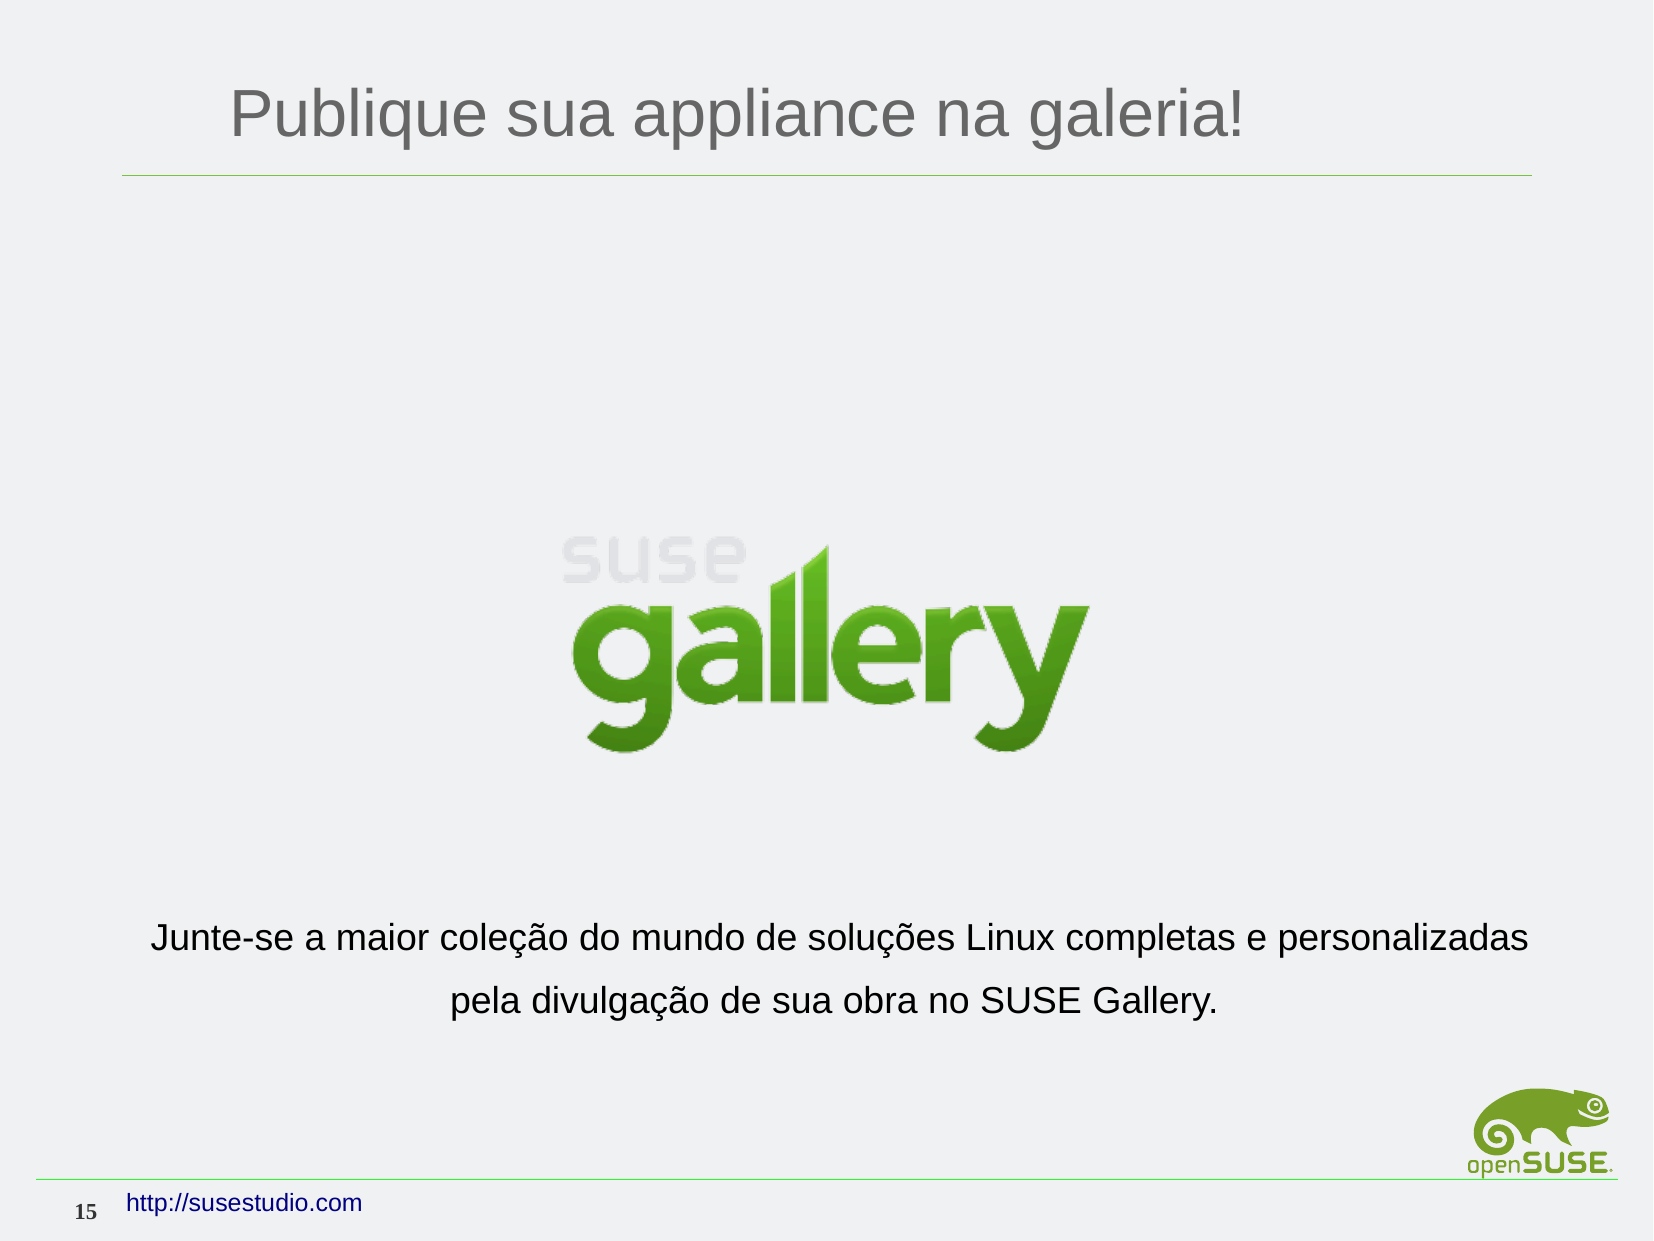

# Publique sua appliance na galeria!
Junte-se a maior coleção do mundo de soluções Linux completas e personalizadas pela divulgação de sua obra no SUSE Gallery.
http://susestudio.com
15
Construindo appliances com o SUSE Studio